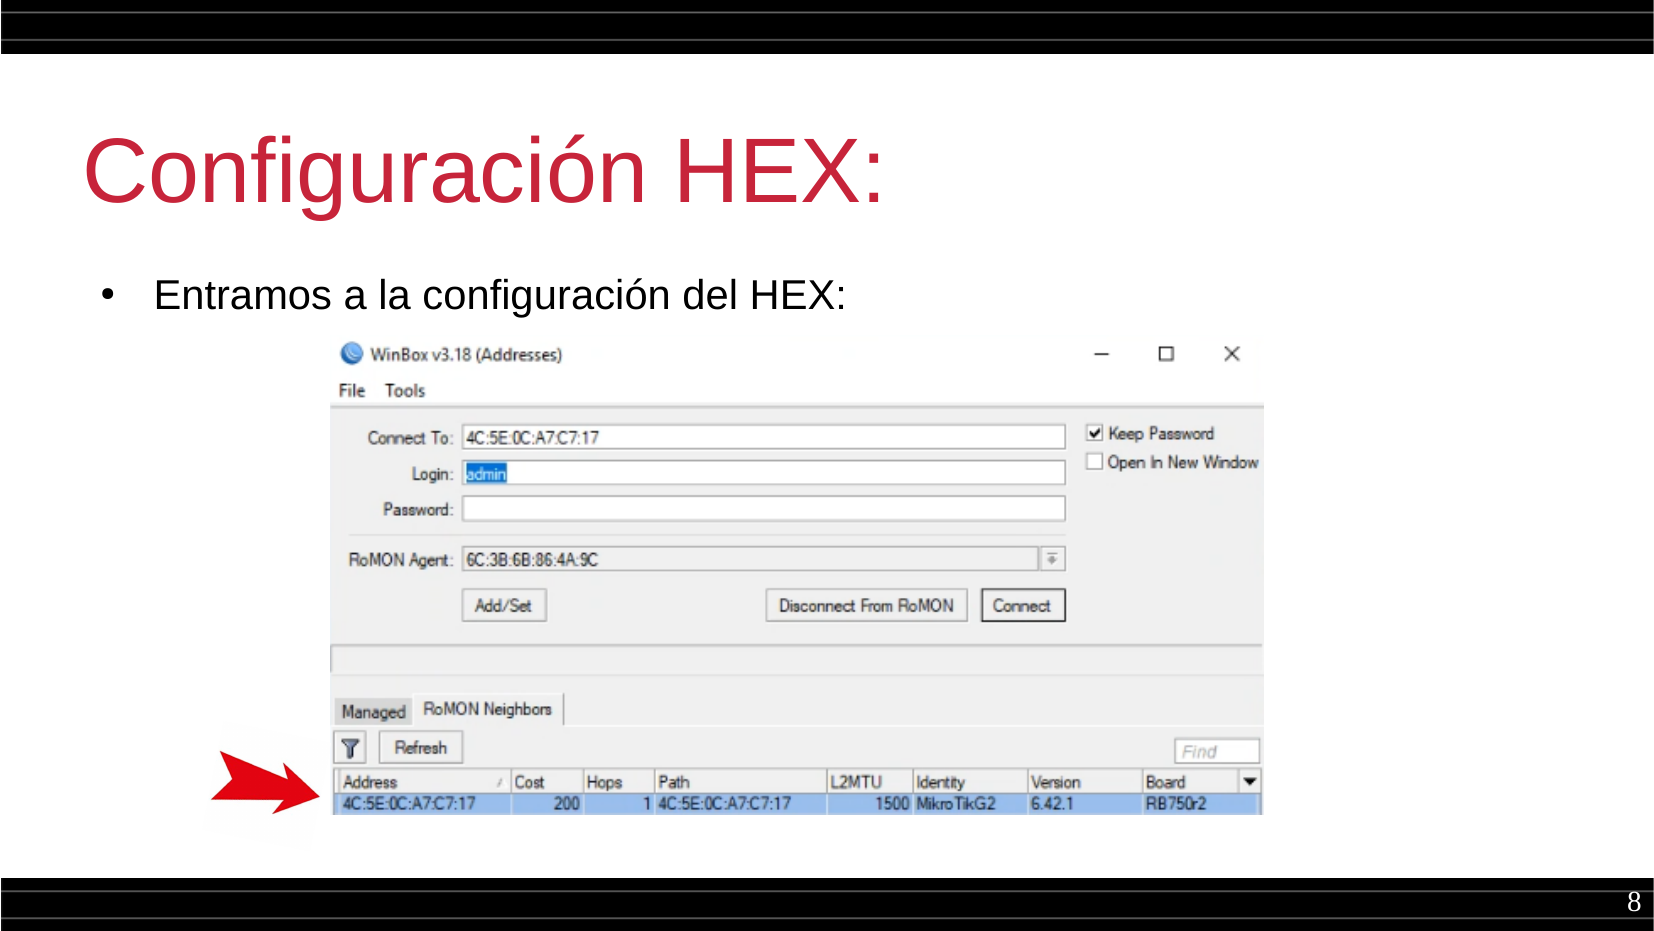

# Configuración HEX:
Entramos a la configuración del HEX: